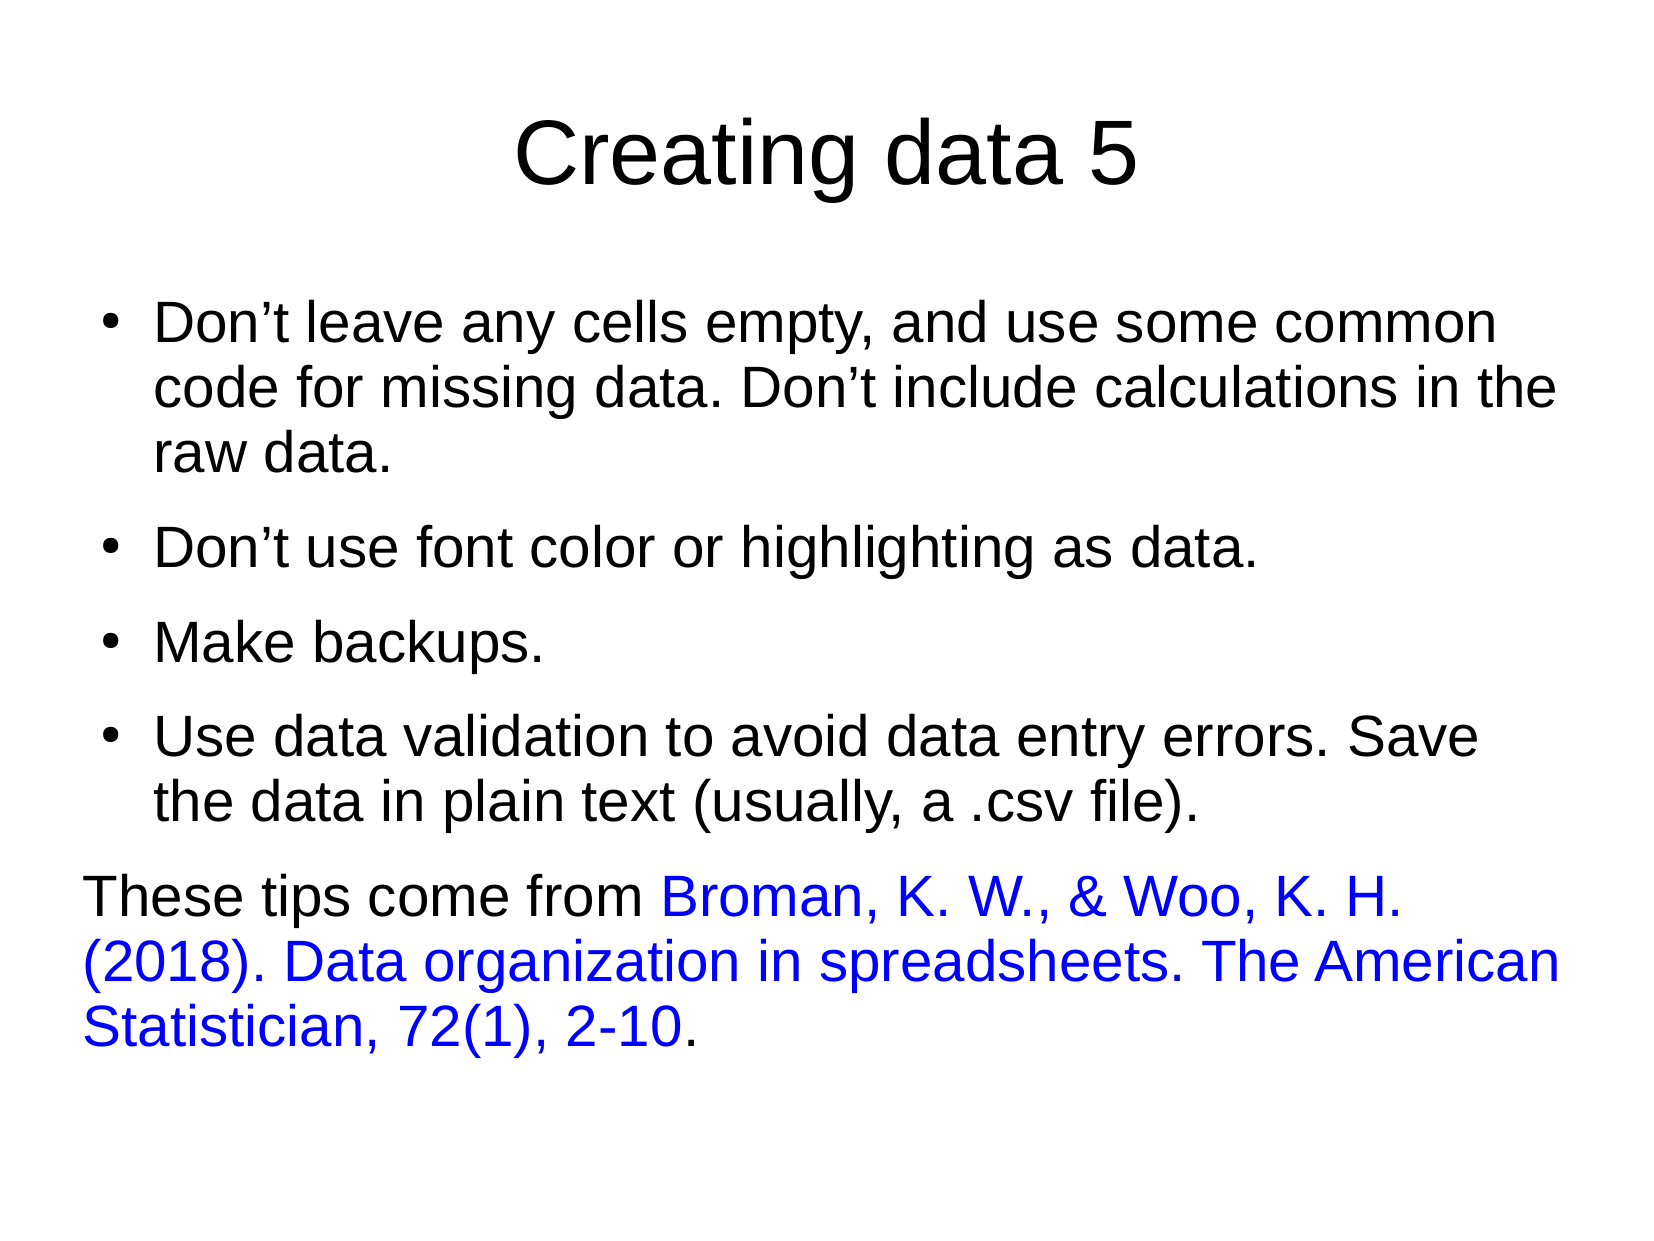

# Creating data 5
Don’t leave any cells empty, and use some common code for missing data. Don’t include calculations in the raw data.
Don’t use font color or highlighting as data.
Make backups.
Use data validation to avoid data entry errors. Save the data in plain text (usually, a .csv file).
These tips come from Broman, K. W., & Woo, K. H. (2018). Data organization in spreadsheets. The American Statistician, 72(1), 2-10.